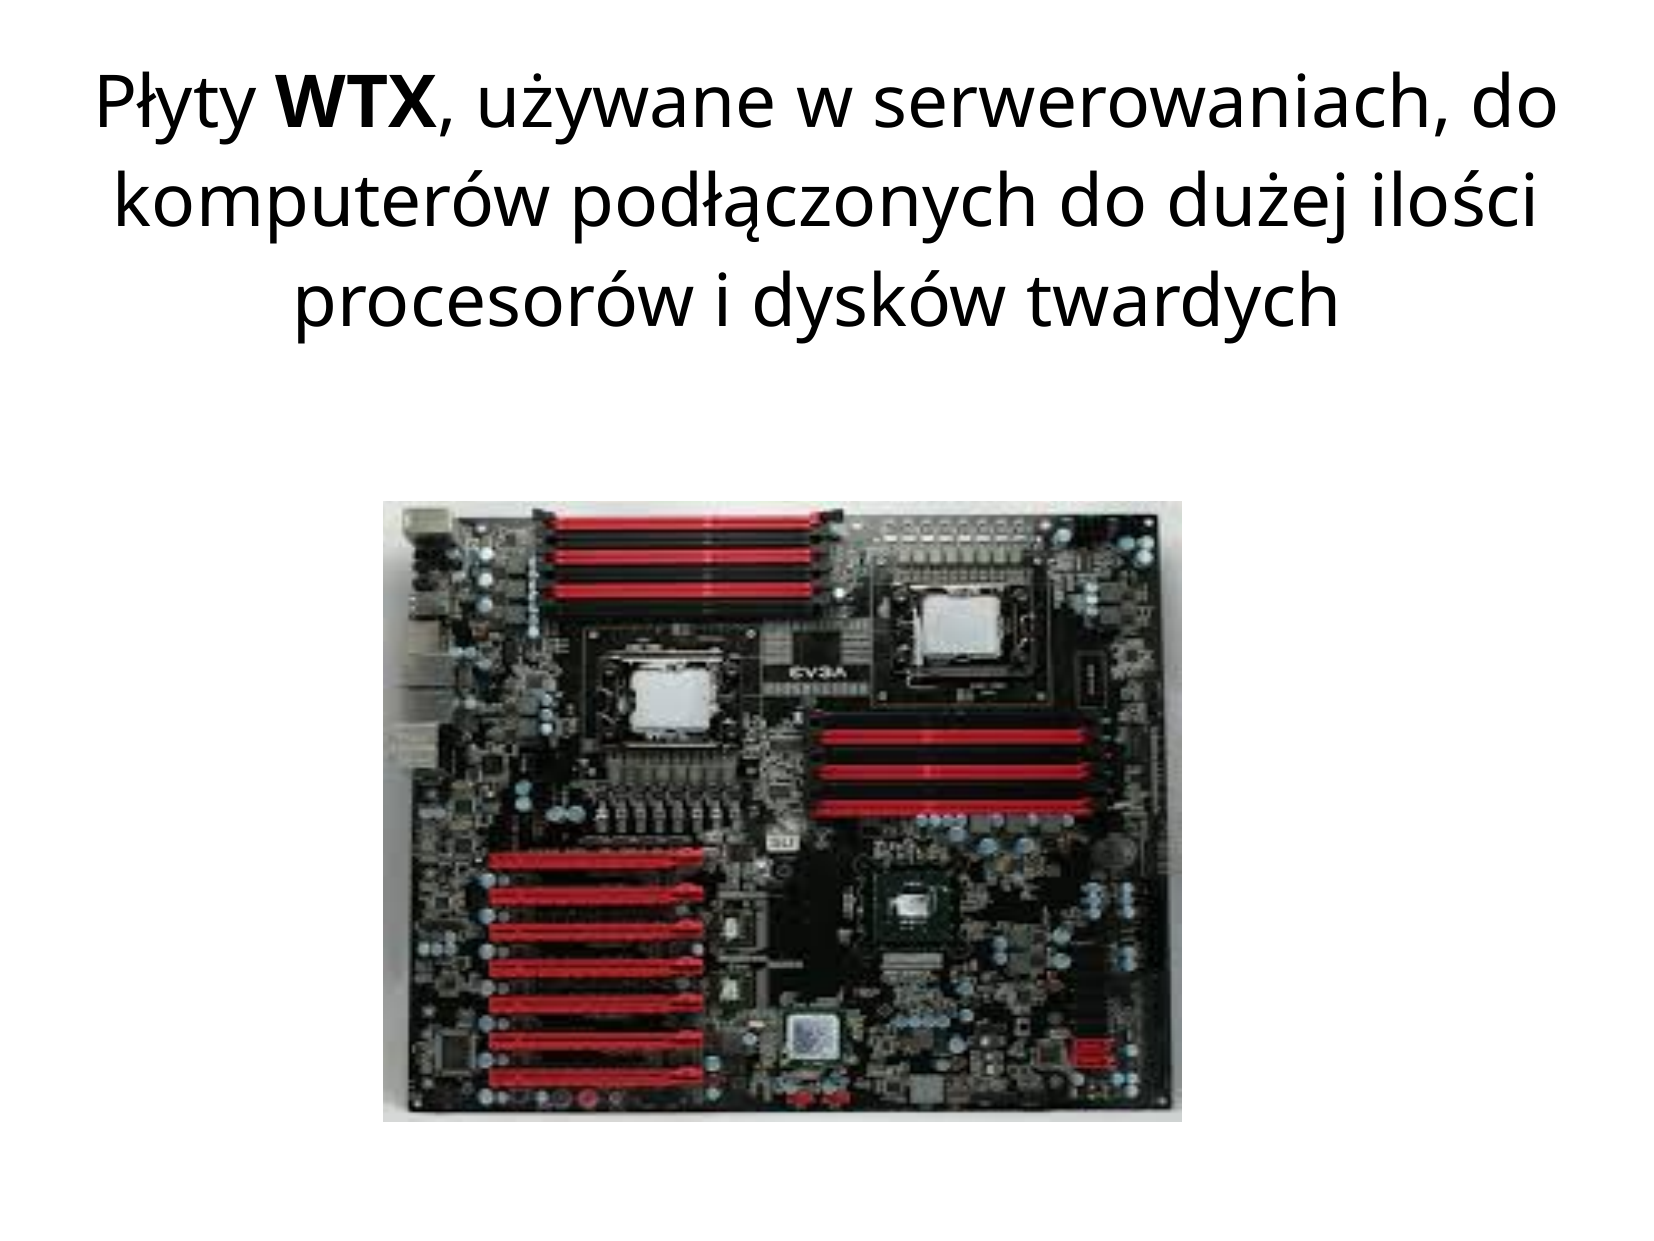

# Płyty WTX, używane w serwerowaniach, do komputerów podłączonych do dużej ilości procesorów i dysków twardych